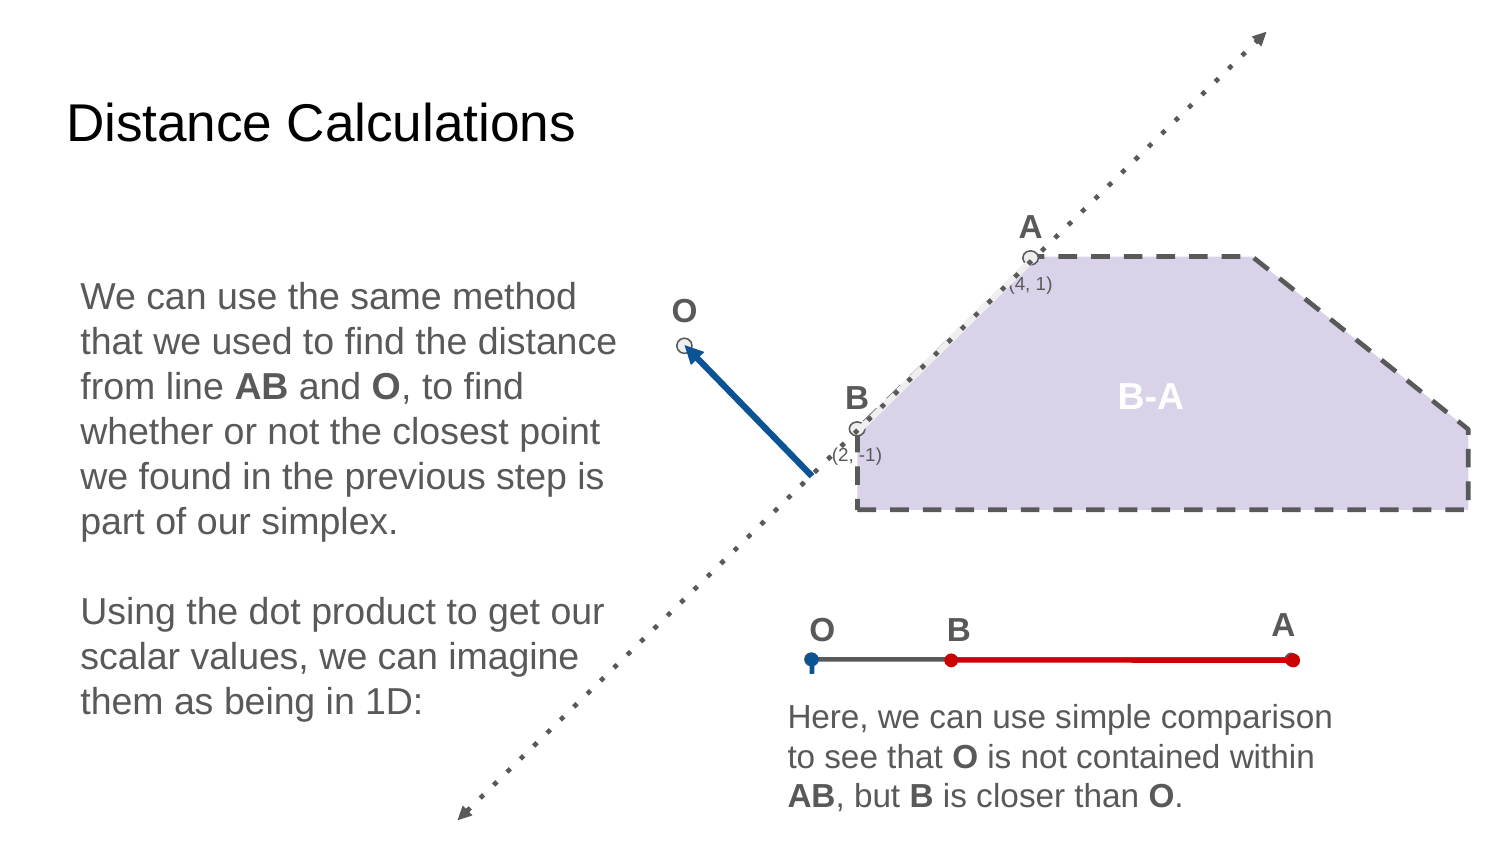

# Distance Calculations
A
(4, 1)
B-A
We can use the same method that we used to find the distance from line AB and O, to find whether or not the closest point we found in the previous step is part of our simplex.
Using the dot product to get our scalar values, we can imagine them as being in 1D:
O
B
(2, -1)
A
O
B
Here, we can use simple comparison to see that O is not contained within AB, but B is closer than O.